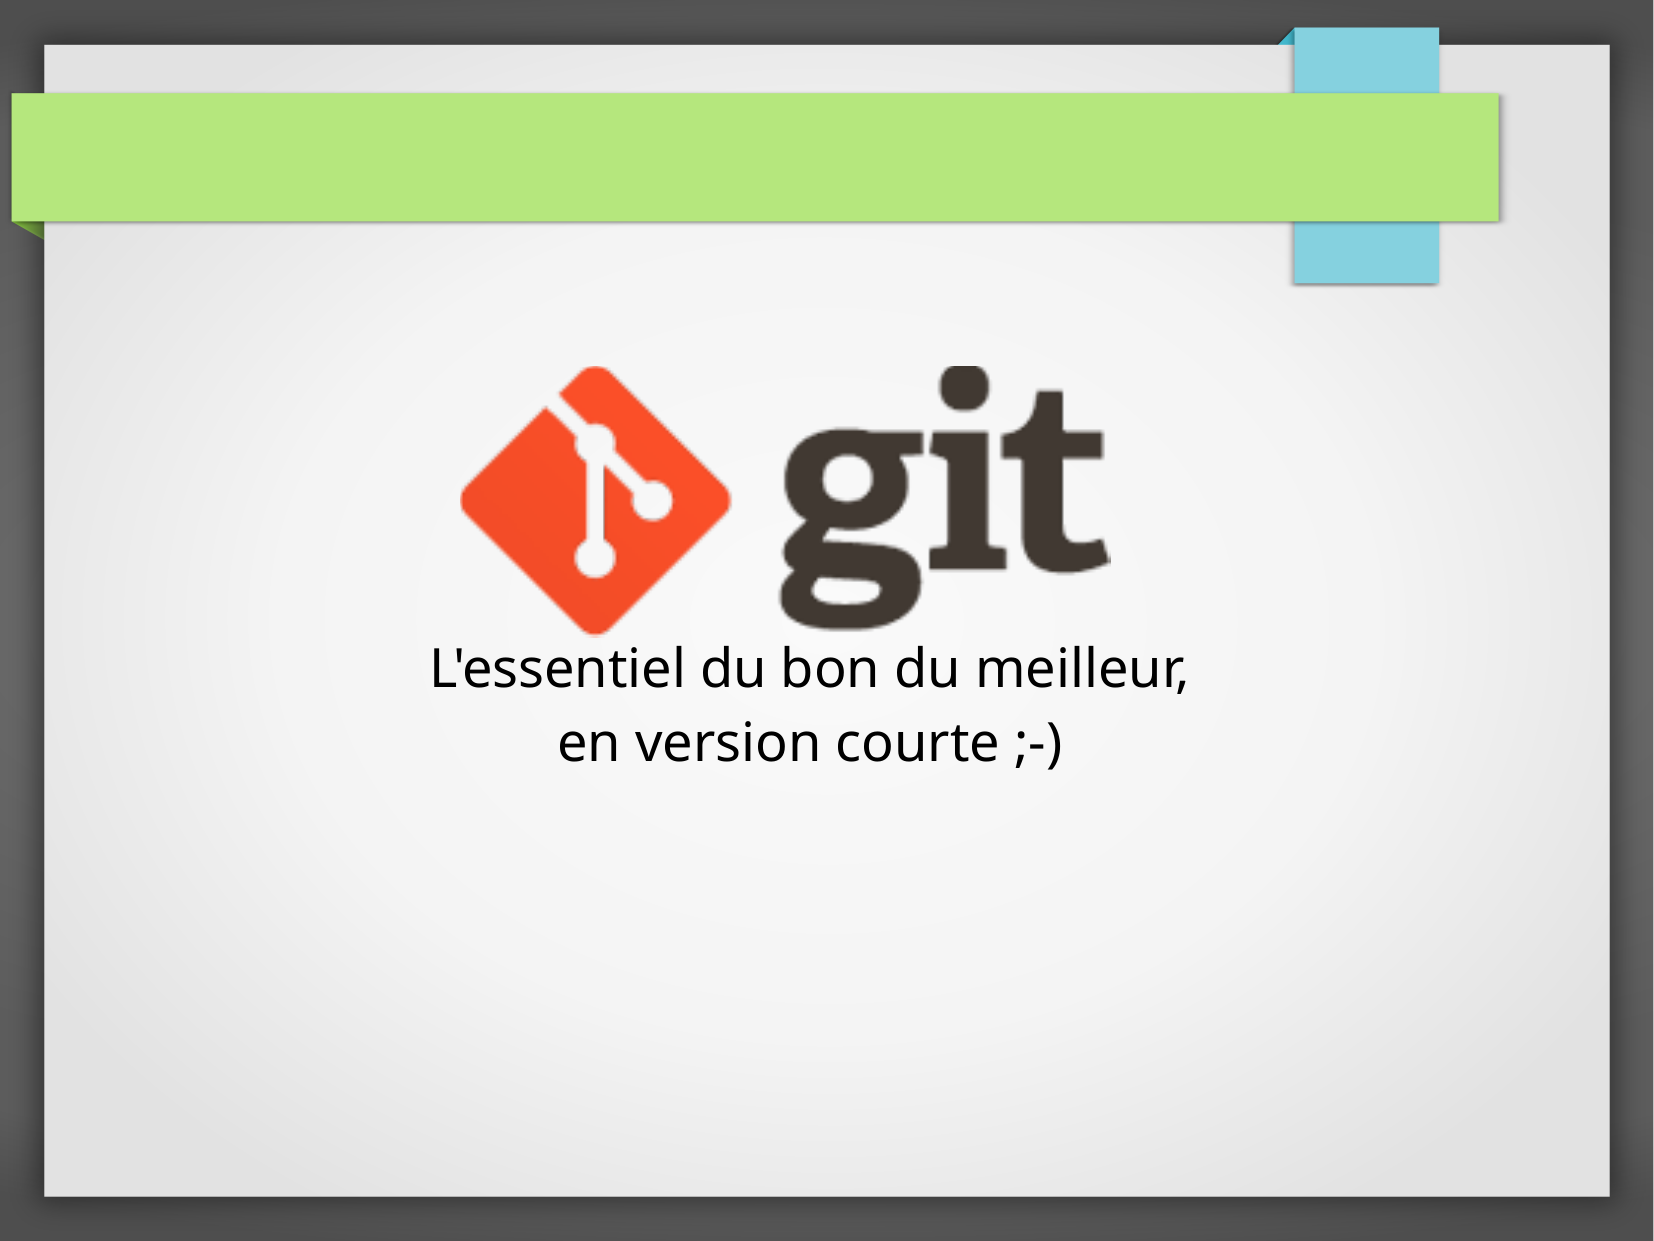

#
L'essentiel du bon du meilleur,
en version courte ;-)